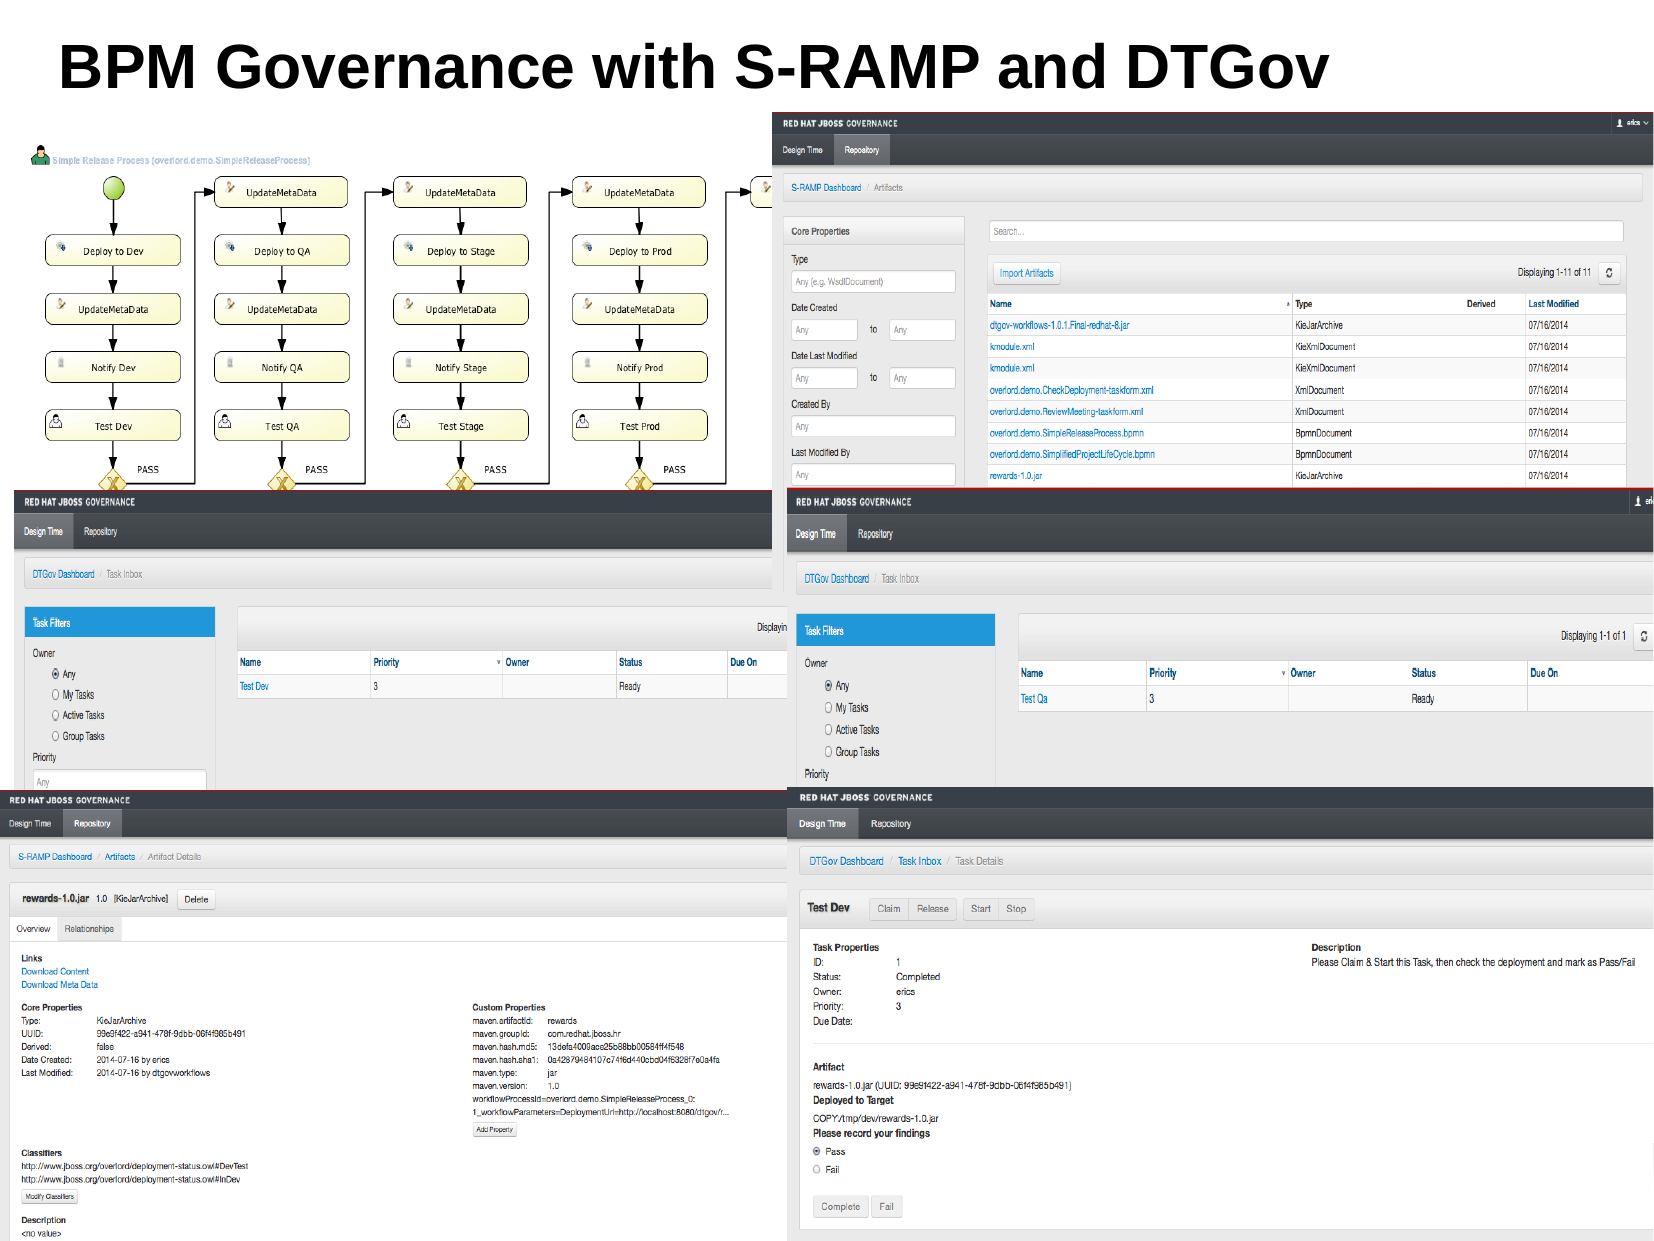

# BPM Governance with S-RAMP and DTGov